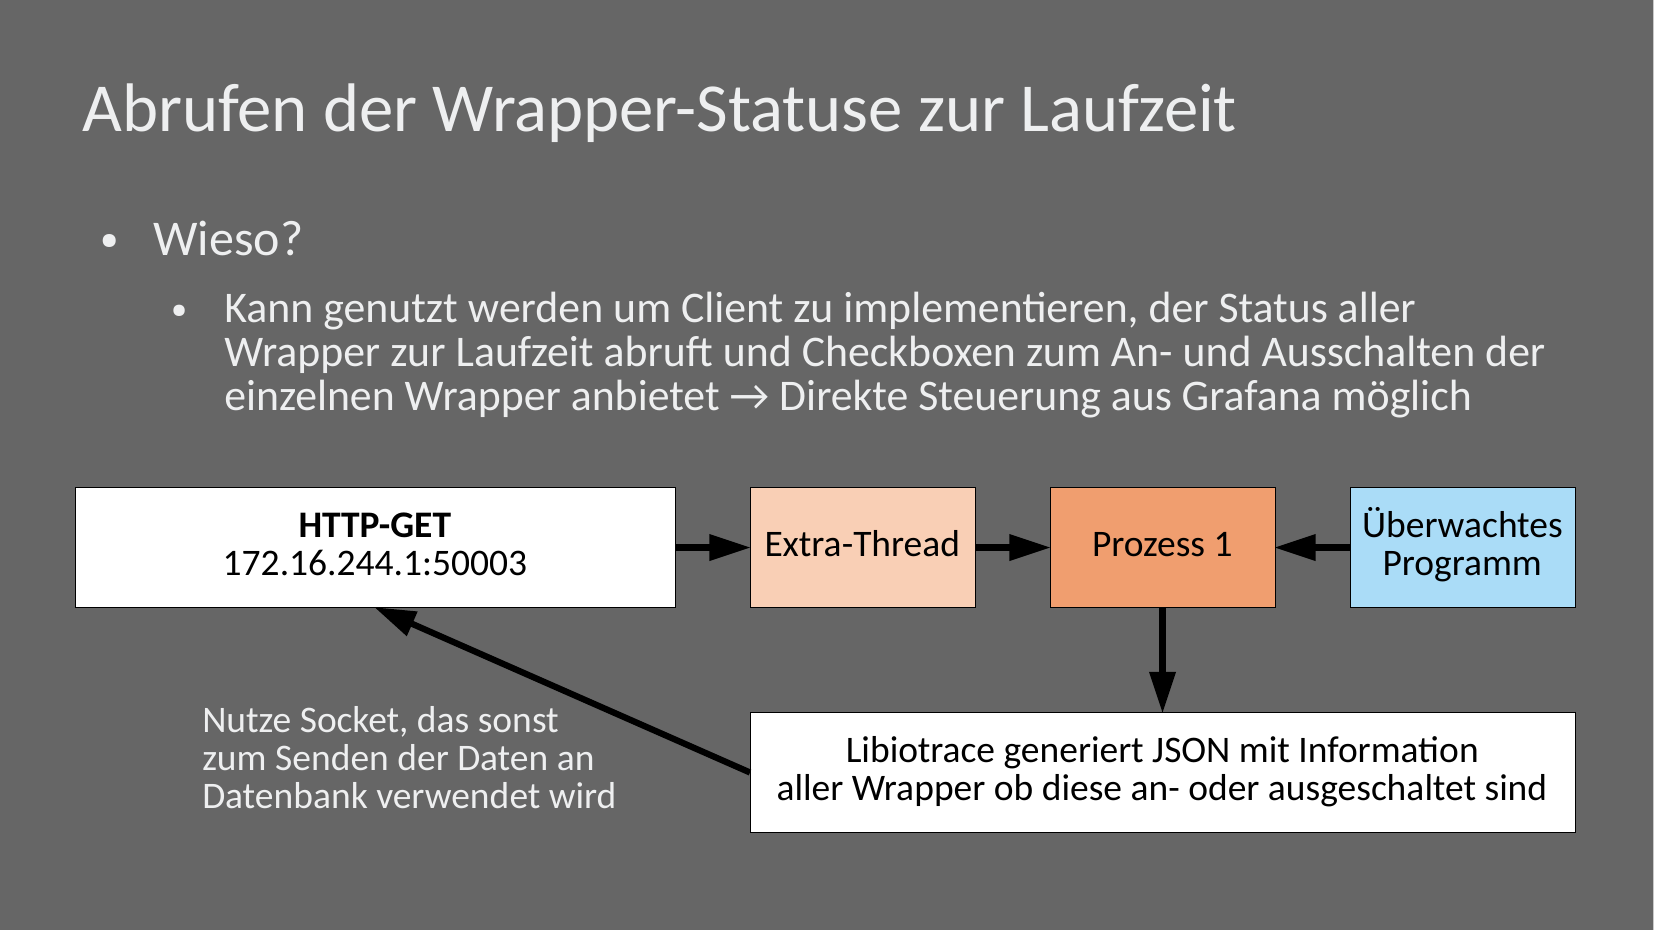

# Abrufen der Wrapper-Statuse zur Laufzeit
Wieso?
Kann genutzt werden um Client zu implementieren, der Status aller Wrapper zur Laufzeit abruft und Checkboxen zum An- und Ausschalten der einzelnen Wrapper anbietet → Direkte Steuerung aus Grafana möglich
HTTP-GET
172.16.244.1:50003
Extra-Thread
Prozess 1
Überwachtes
Programm
Nutze Socket, das sonst zum Senden der Daten an Datenbank verwendet wird
Libiotrace generiert JSON mit Information
aller Wrapper ob diese an- oder ausgeschaltet sind